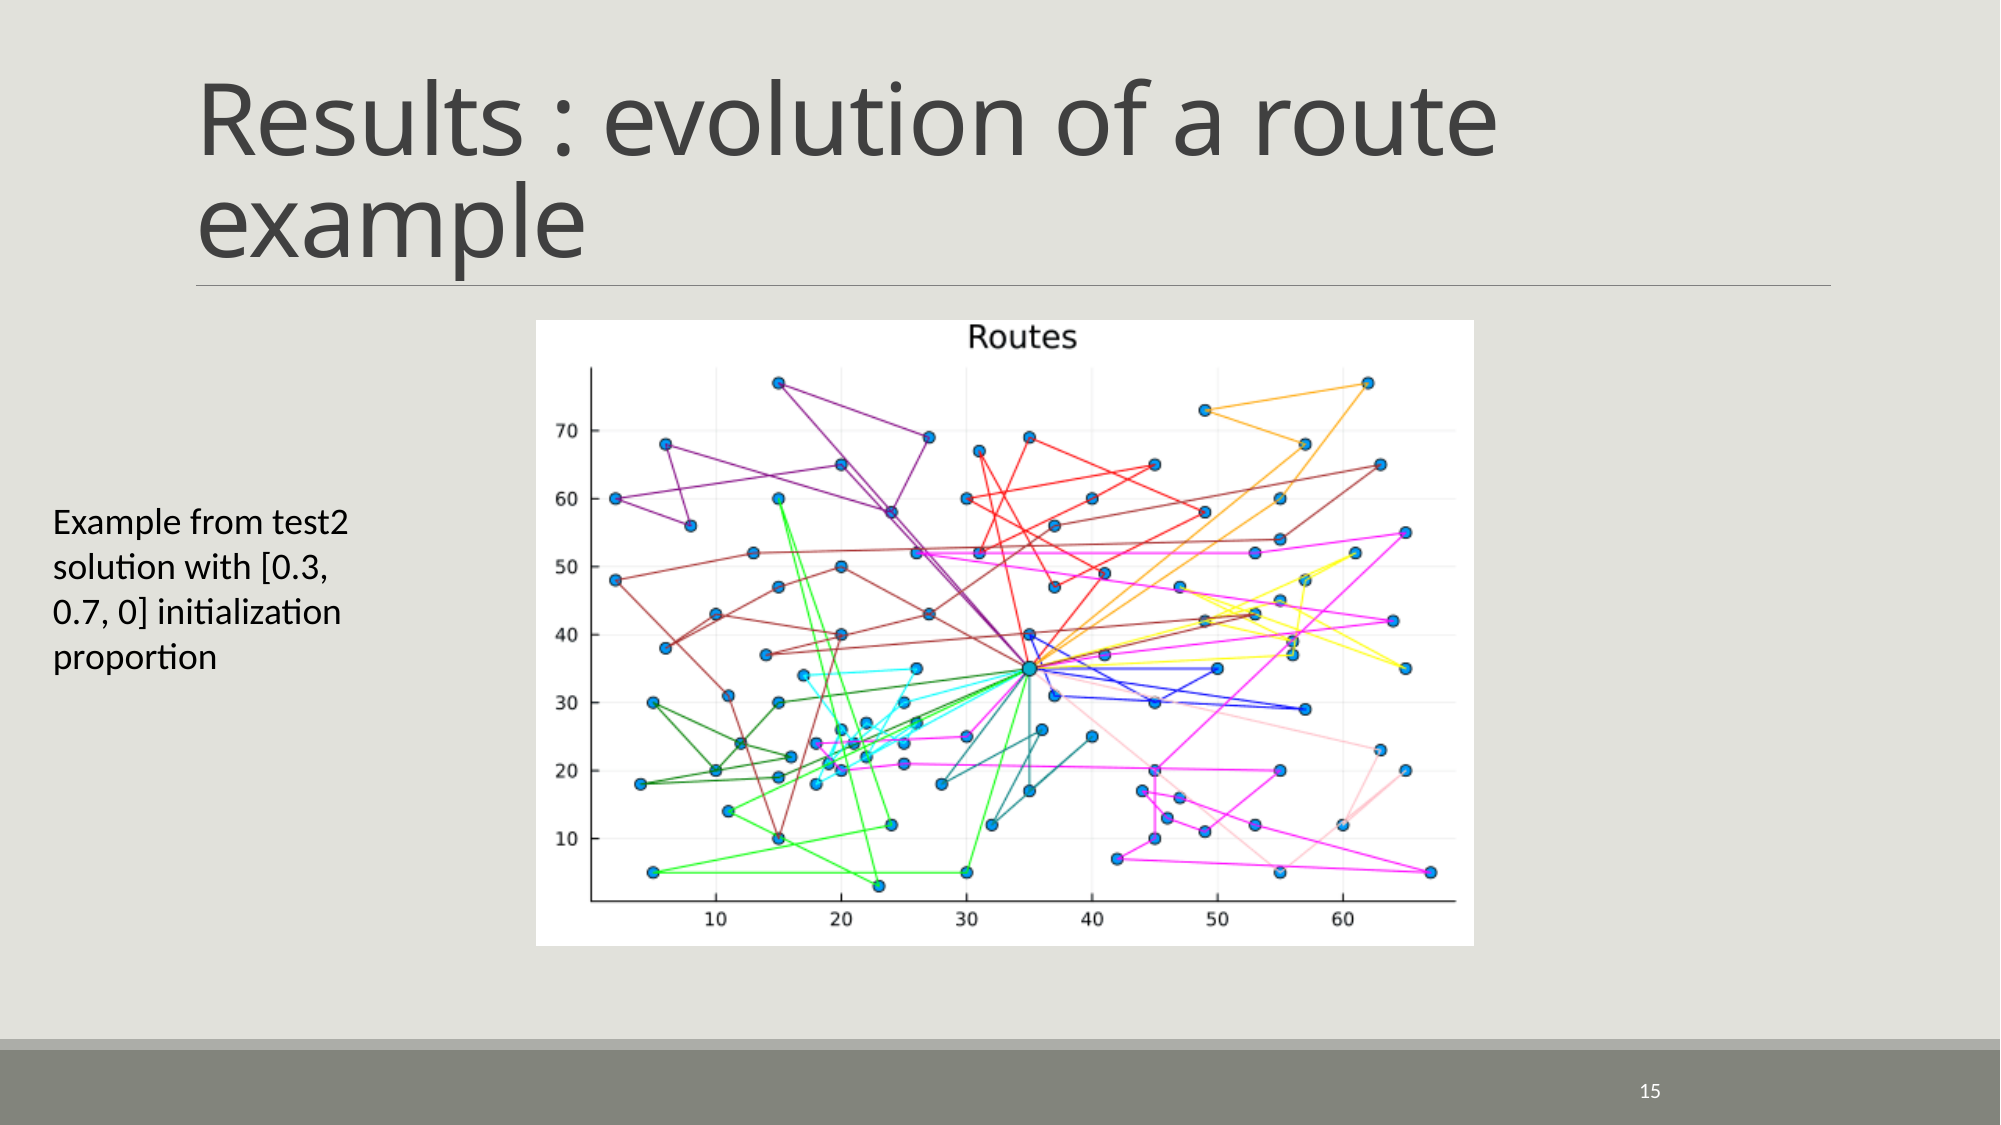

# Results : evolution of a route example
Example from test2 solution with [0.3, 0.7, 0] initialization proportion